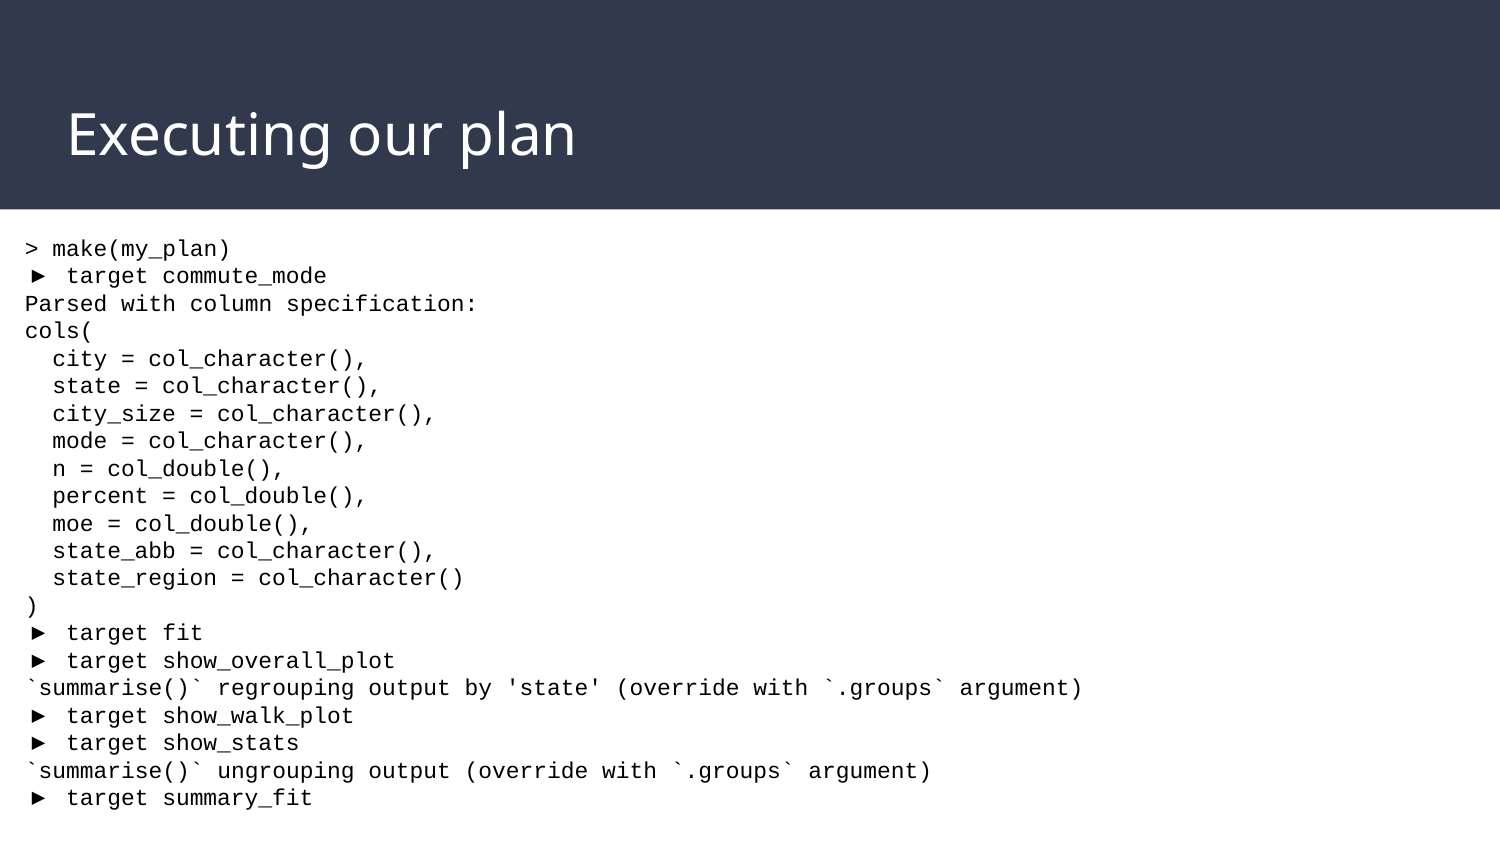

# Executing our plan
> make(my_plan)
▶ target commute_mode
Parsed with column specification:
cols(
 city = col_character(),
 state = col_character(),
 city_size = col_character(),
 mode = col_character(),
 n = col_double(),
 percent = col_double(),
 moe = col_double(),
 state_abb = col_character(),
 state_region = col_character()
)
▶ target fit
▶ target show_overall_plot
`summarise()` regrouping output by 'state' (override with `.groups` argument)
▶ target show_walk_plot
▶ target show_stats
`summarise()` ungrouping output (override with `.groups` argument)
▶ target summary_fit